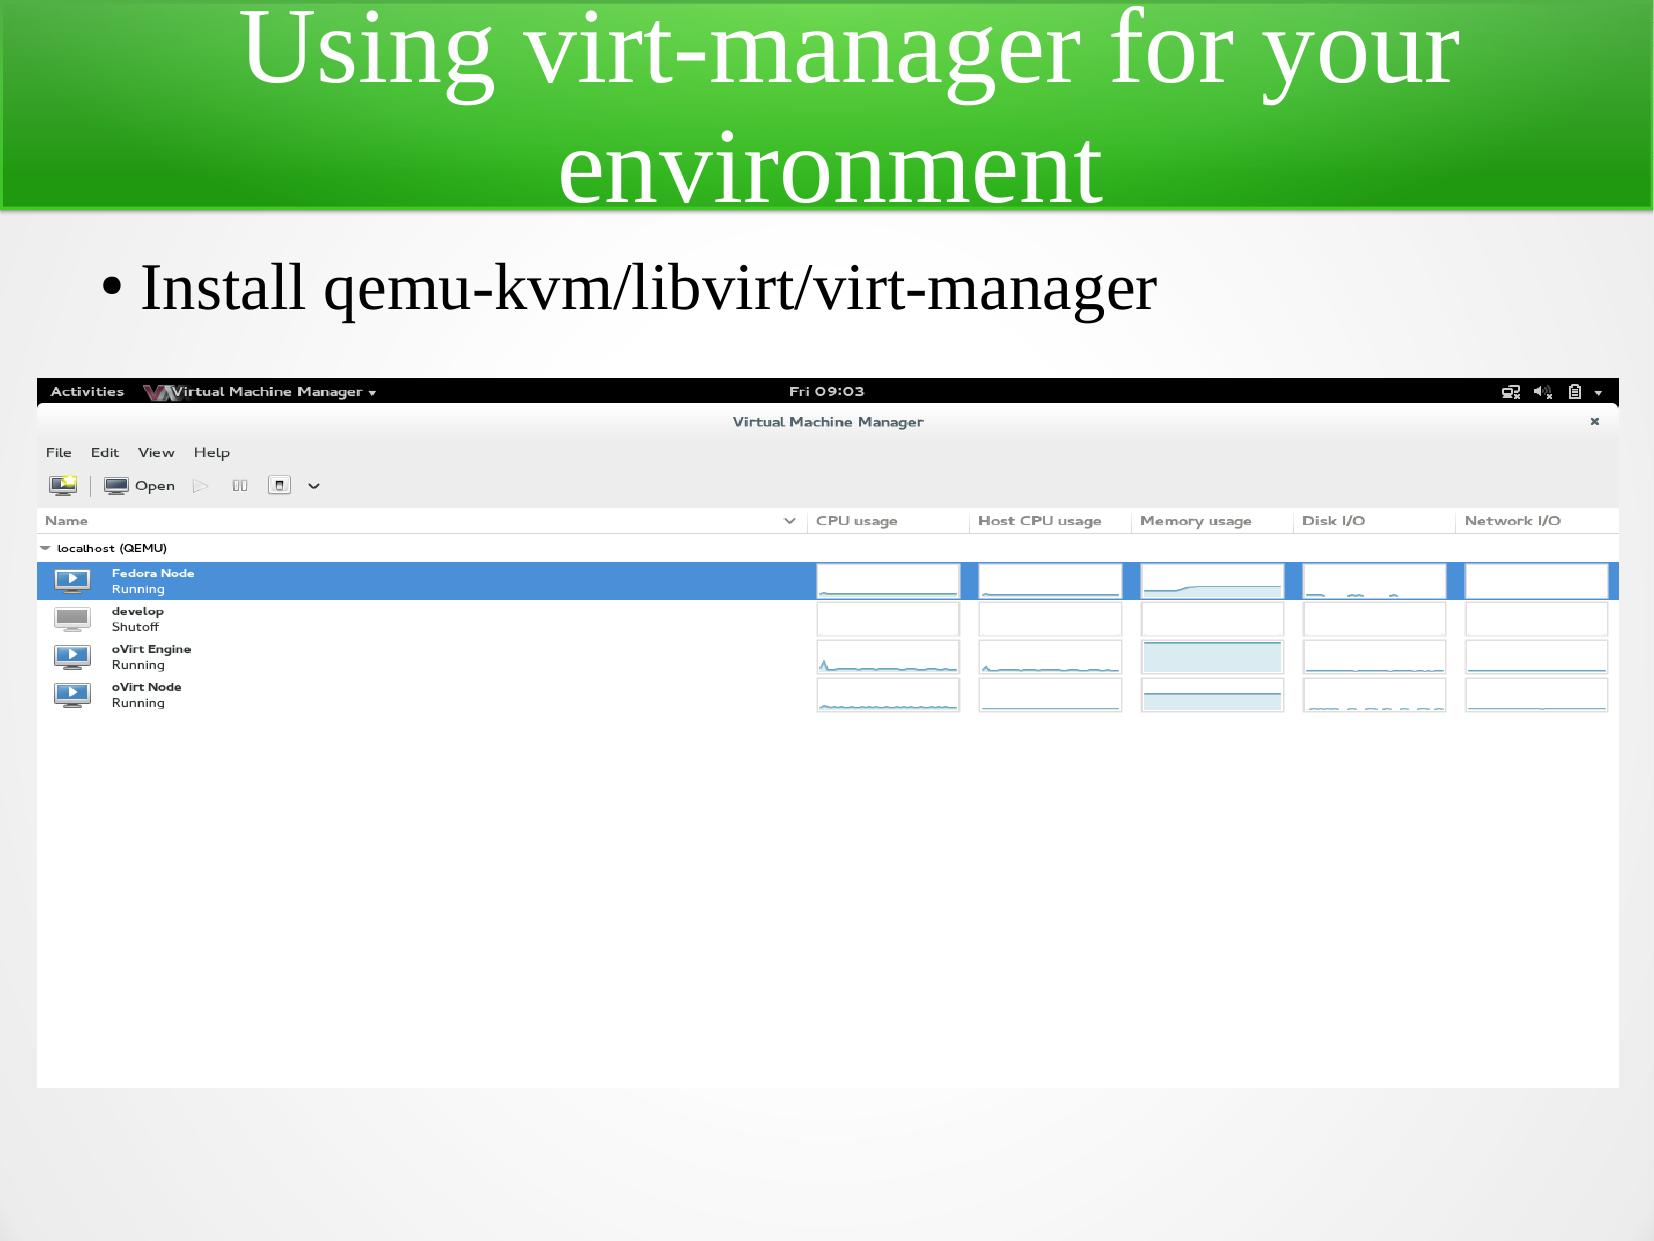

# Using virt-manager for your environment
 Install qemu-kvm/libvirt/virt-manager